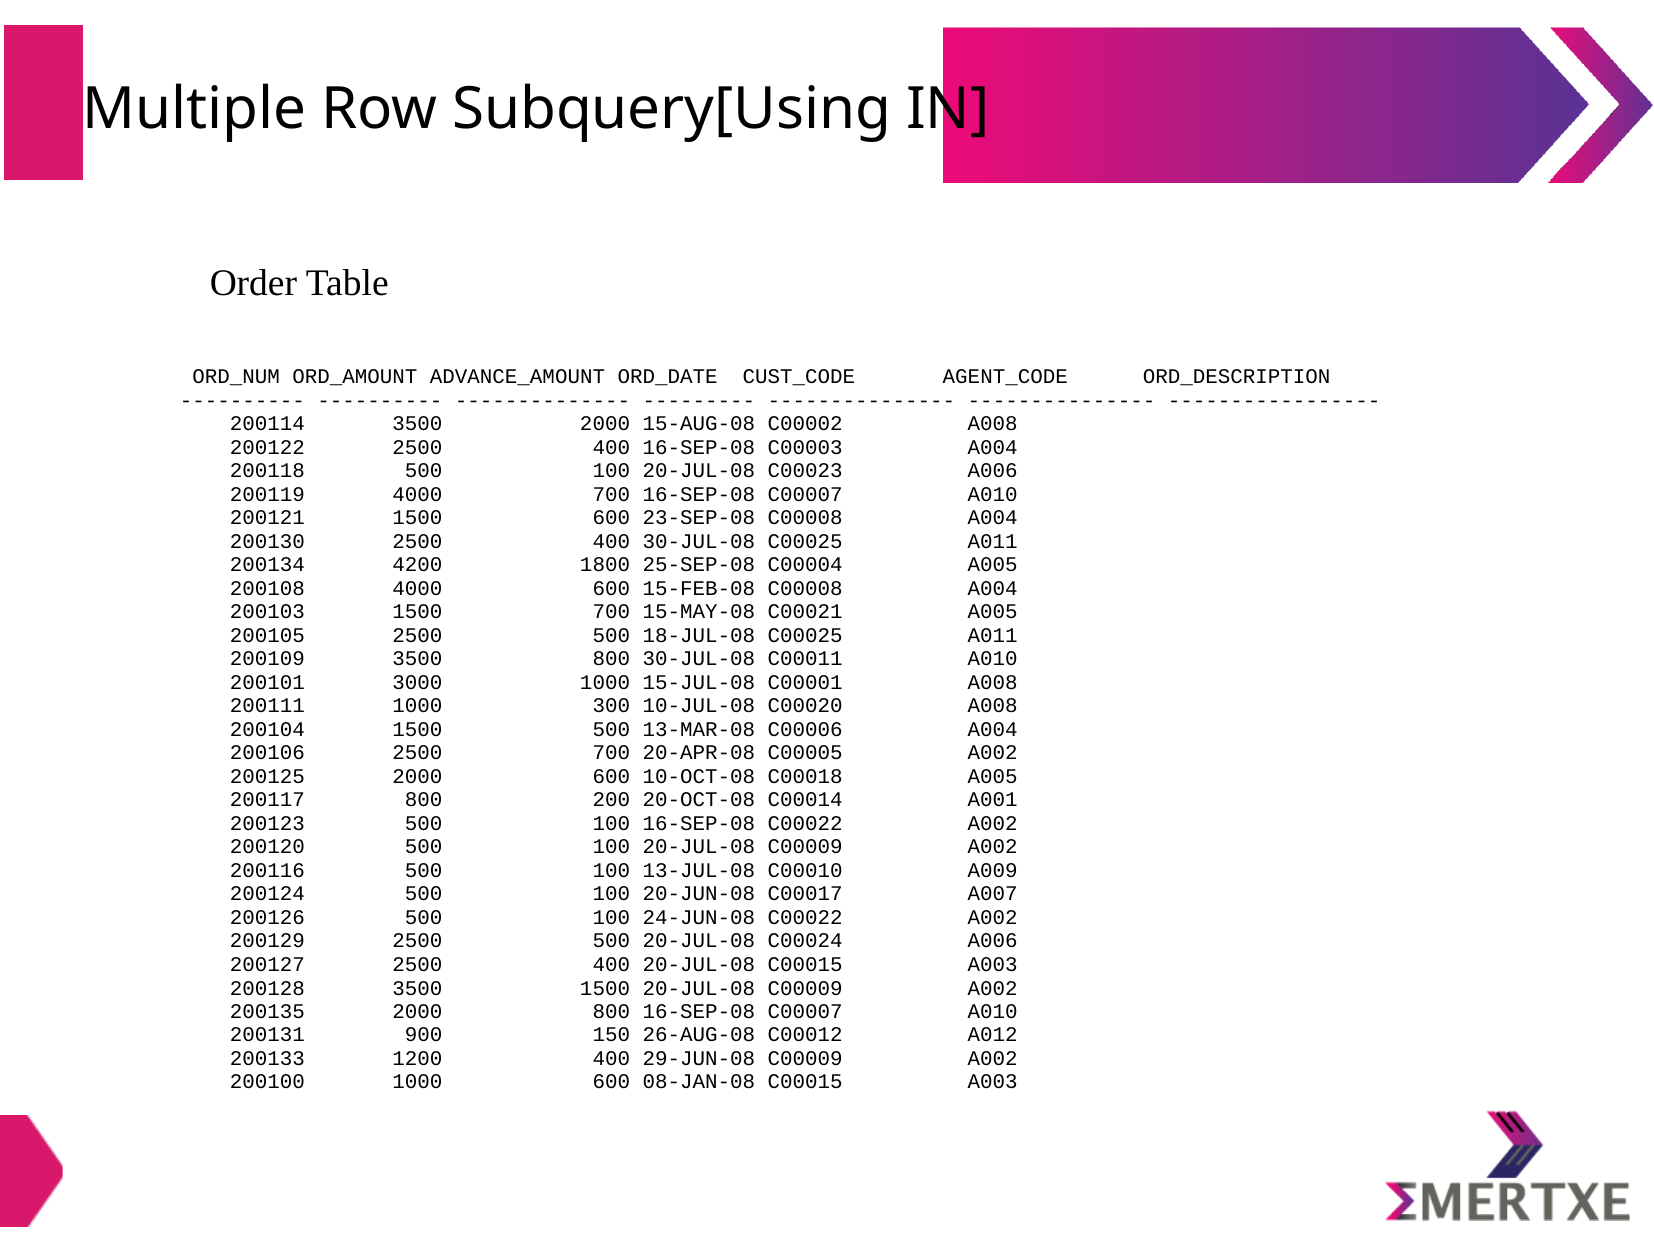

# Multiple Row Subquery[Using IN]
Order Table
 ORD_NUM ORD_AMOUNT ADVANCE_AMOUNT ORD_DATE CUST_CODE AGENT_CODE ORD_DESCRIPTION
---------- ---------- -------------- --------- --------------- --------------- -----------------
 200114 3500 2000 15-AUG-08 C00002 A008
 200122 2500 400 16-SEP-08 C00003 A004
 200118 500 100 20-JUL-08 C00023 A006
 200119 4000 700 16-SEP-08 C00007 A010
 200121 1500 600 23-SEP-08 C00008 A004
 200130 2500 400 30-JUL-08 C00025 A011
 200134 4200 1800 25-SEP-08 C00004 A005
 200108 4000 600 15-FEB-08 C00008 A004
 200103 1500 700 15-MAY-08 C00021 A005
 200105 2500 500 18-JUL-08 C00025 A011
 200109 3500 800 30-JUL-08 C00011 A010
 200101 3000 1000 15-JUL-08 C00001 A008
 200111 1000 300 10-JUL-08 C00020 A008
 200104 1500 500 13-MAR-08 C00006 A004
 200106 2500 700 20-APR-08 C00005 A002
 200125 2000 600 10-OCT-08 C00018 A005
 200117 800 200 20-OCT-08 C00014 A001
 200123 500 100 16-SEP-08 C00022 A002
 200120 500 100 20-JUL-08 C00009 A002
 200116 500 100 13-JUL-08 C00010 A009
 200124 500 100 20-JUN-08 C00017 A007
 200126 500 100 24-JUN-08 C00022 A002
 200129 2500 500 20-JUL-08 C00024 A006
 200127 2500 400 20-JUL-08 C00015 A003
 200128 3500 1500 20-JUL-08 C00009 A002
 200135 2000 800 16-SEP-08 C00007 A010
 200131 900 150 26-AUG-08 C00012 A012
 200133 1200 400 29-JUN-08 C00009 A002
 200100 1000 600 08-JAN-08 C00015 A003